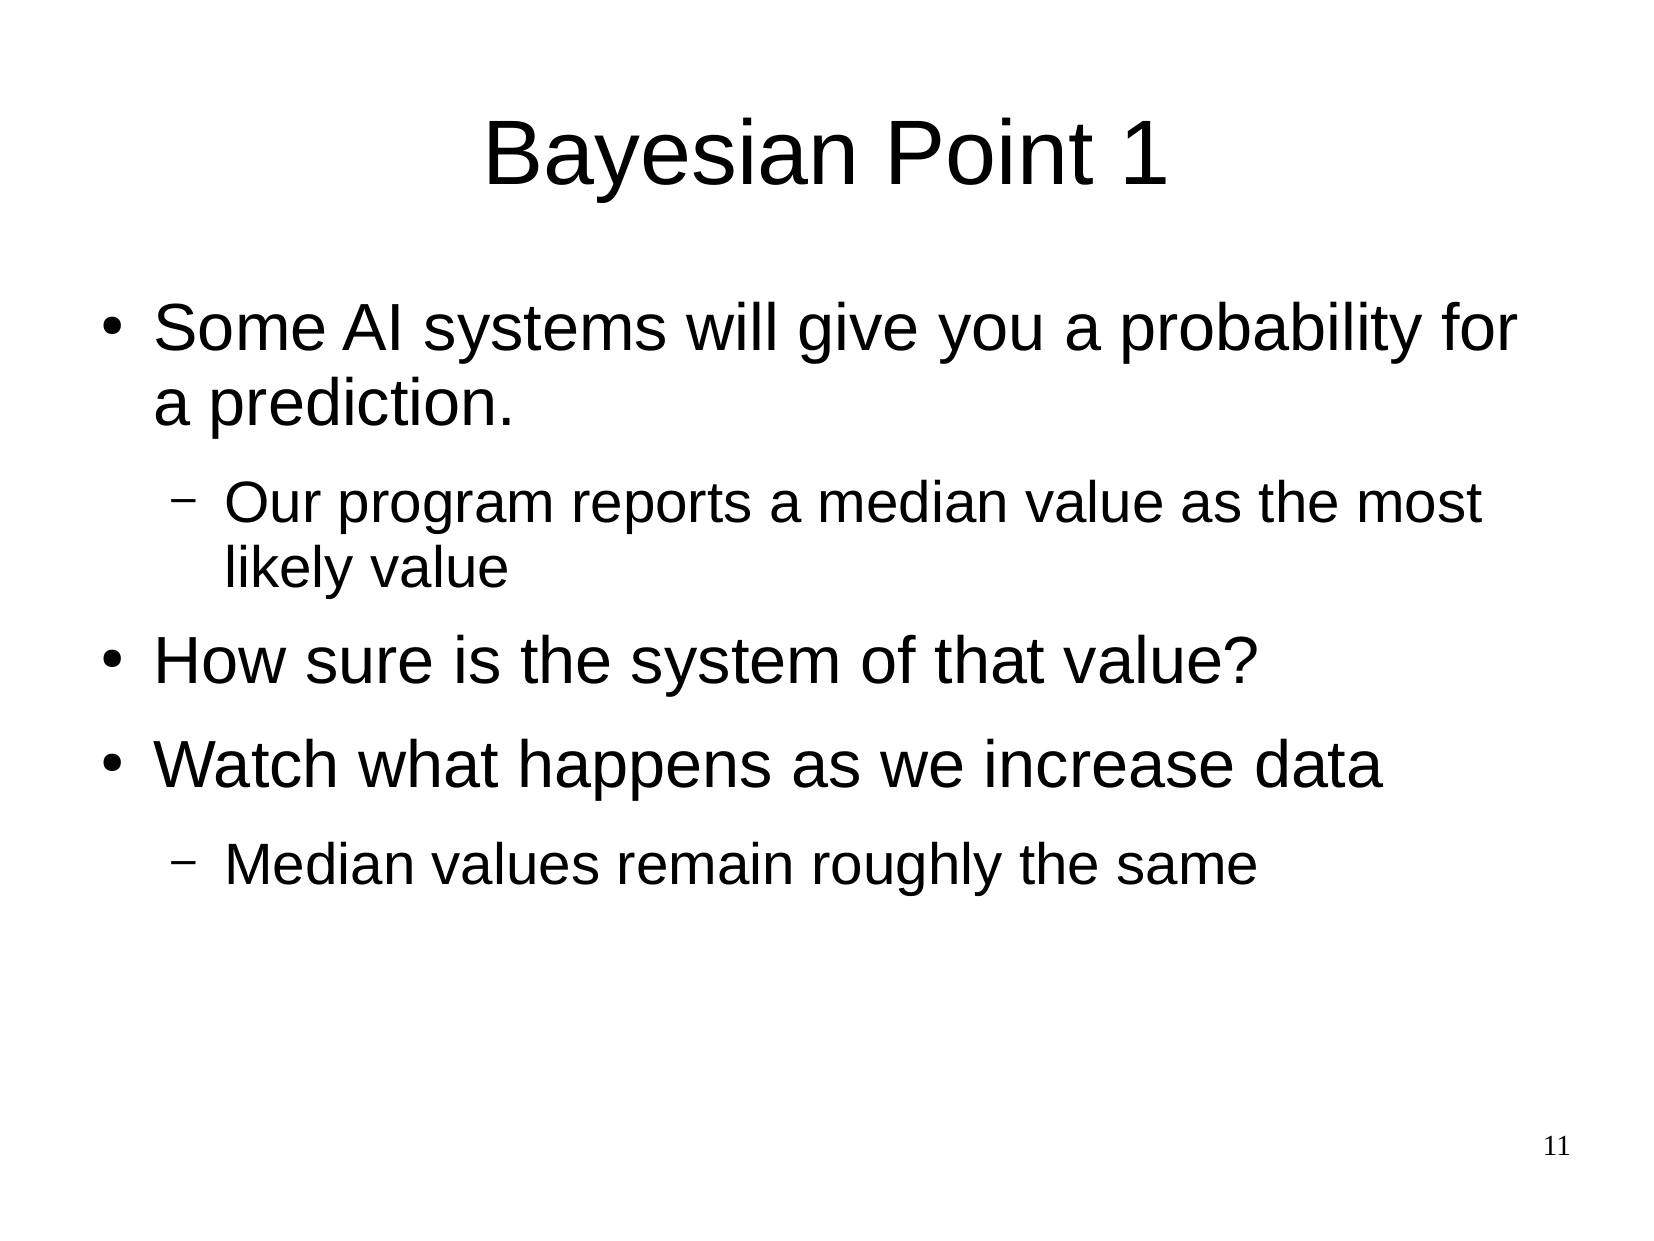

# Bayesian Point 1
Some AI systems will give you a probability for a prediction.
Our program reports a median value as the most likely value
How sure is the system of that value?
Watch what happens as we increase data
Median values remain roughly the same
11